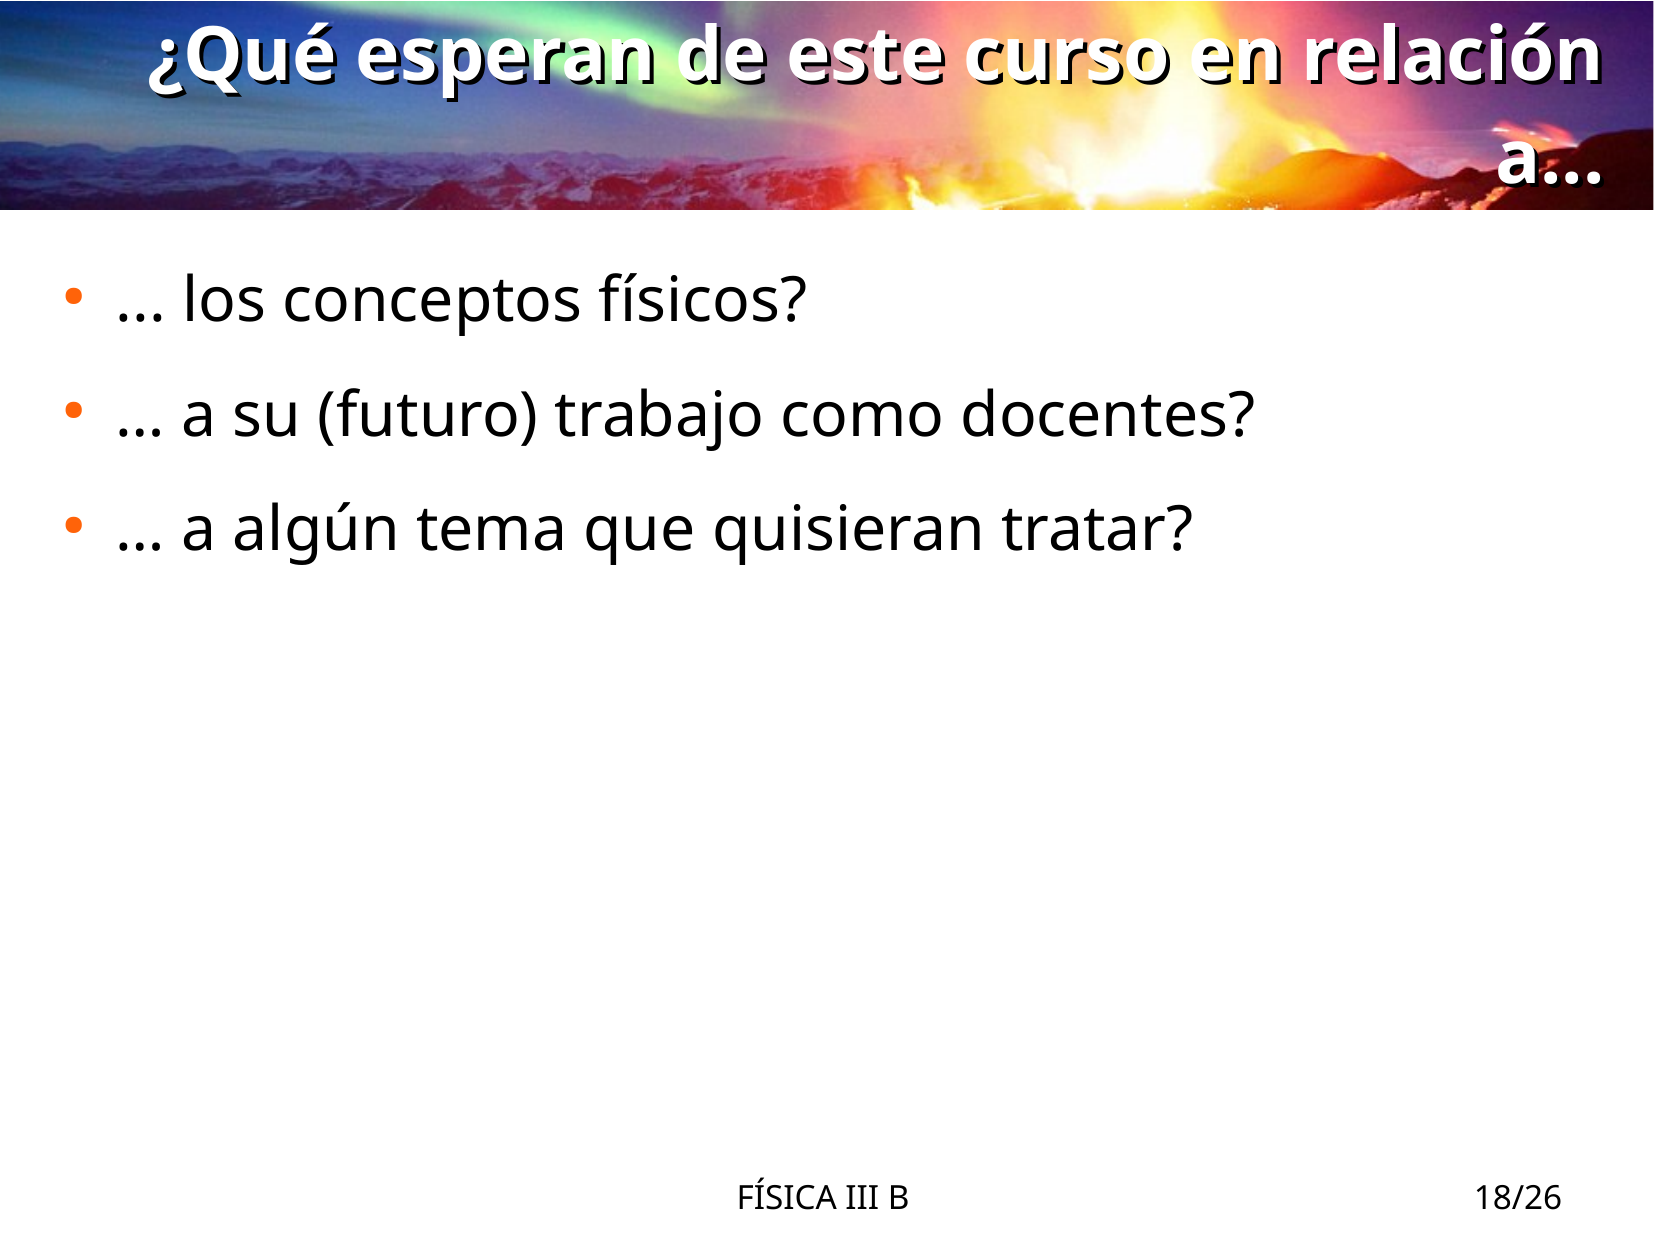

# ¿Qué esperan de este curso en relación a...
... los conceptos físicos?
… a su (futuro) trabajo como docentes?
… a algún tema que quisieran tratar?
FÍSICA III B
18